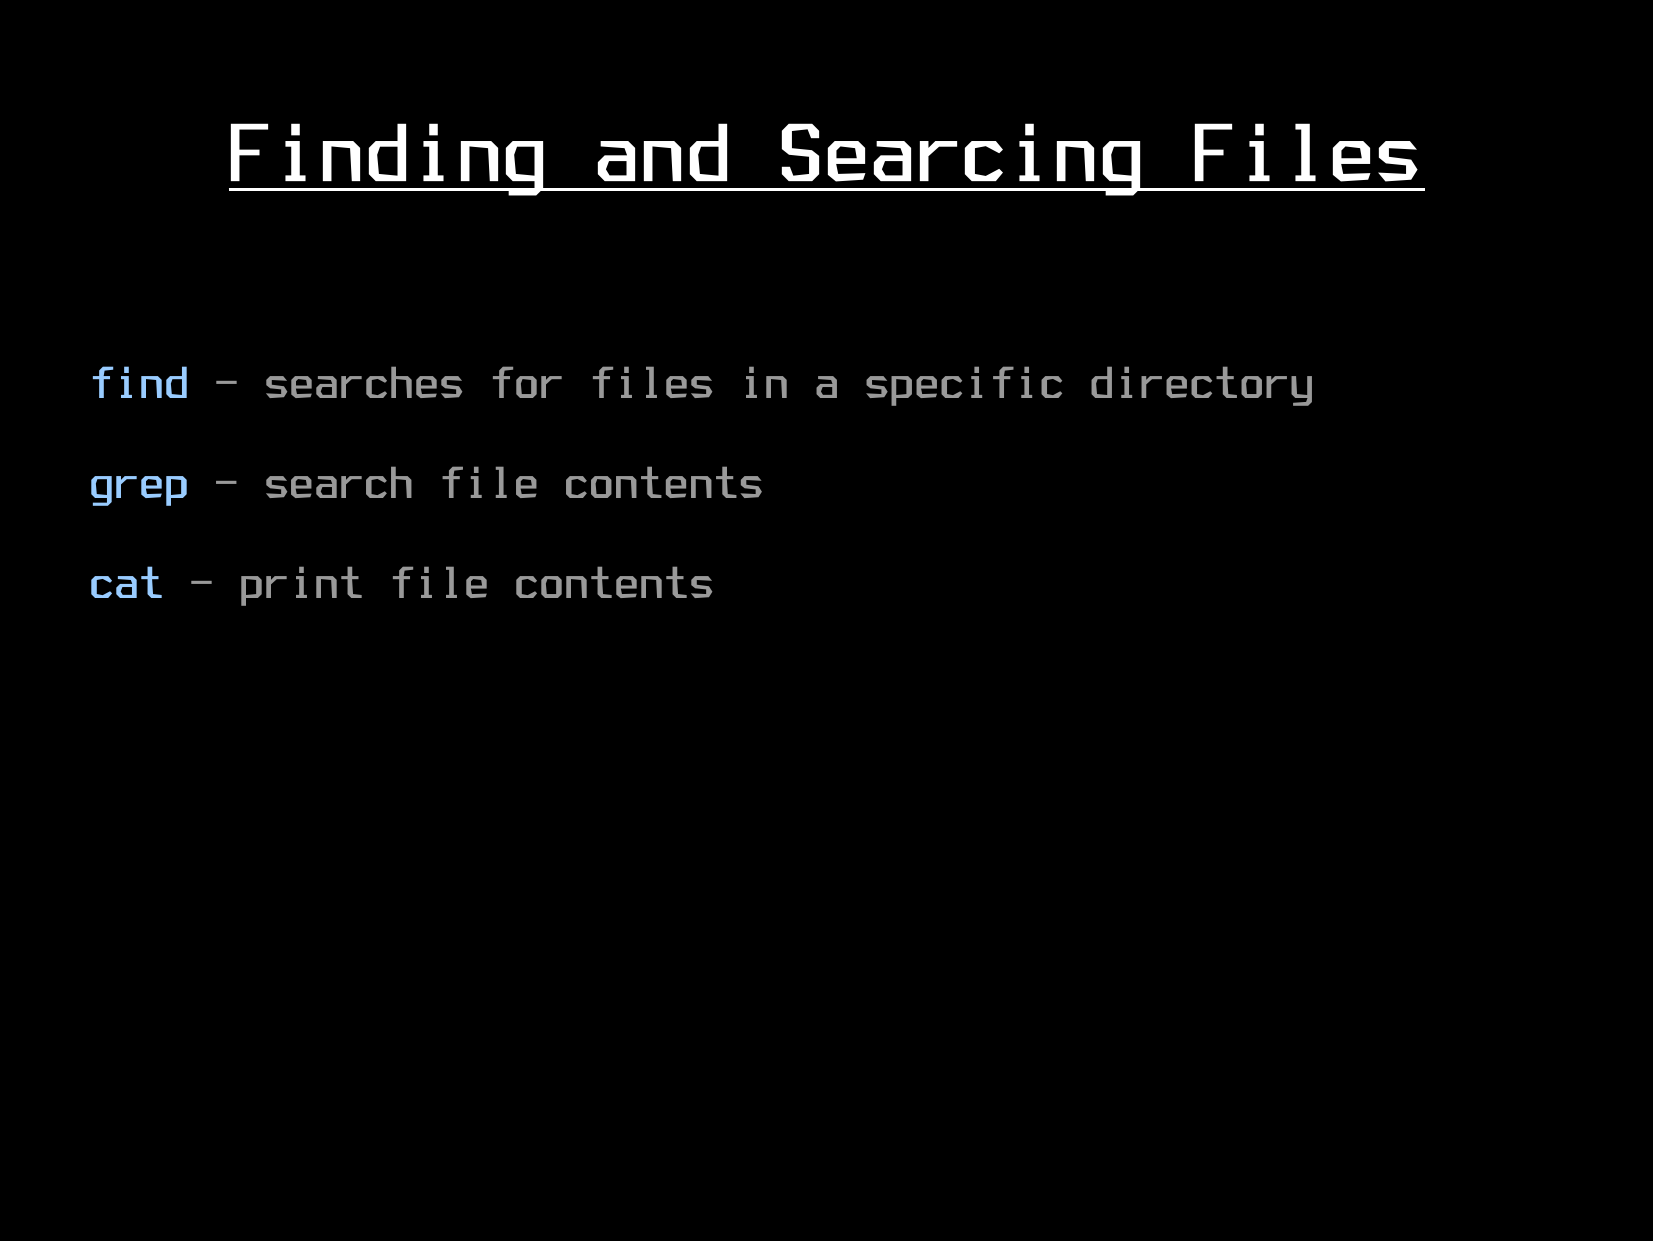

# Finding and Searcing Files
find - searches for files in a specific directory
grep - search file contents
cat - print file contents